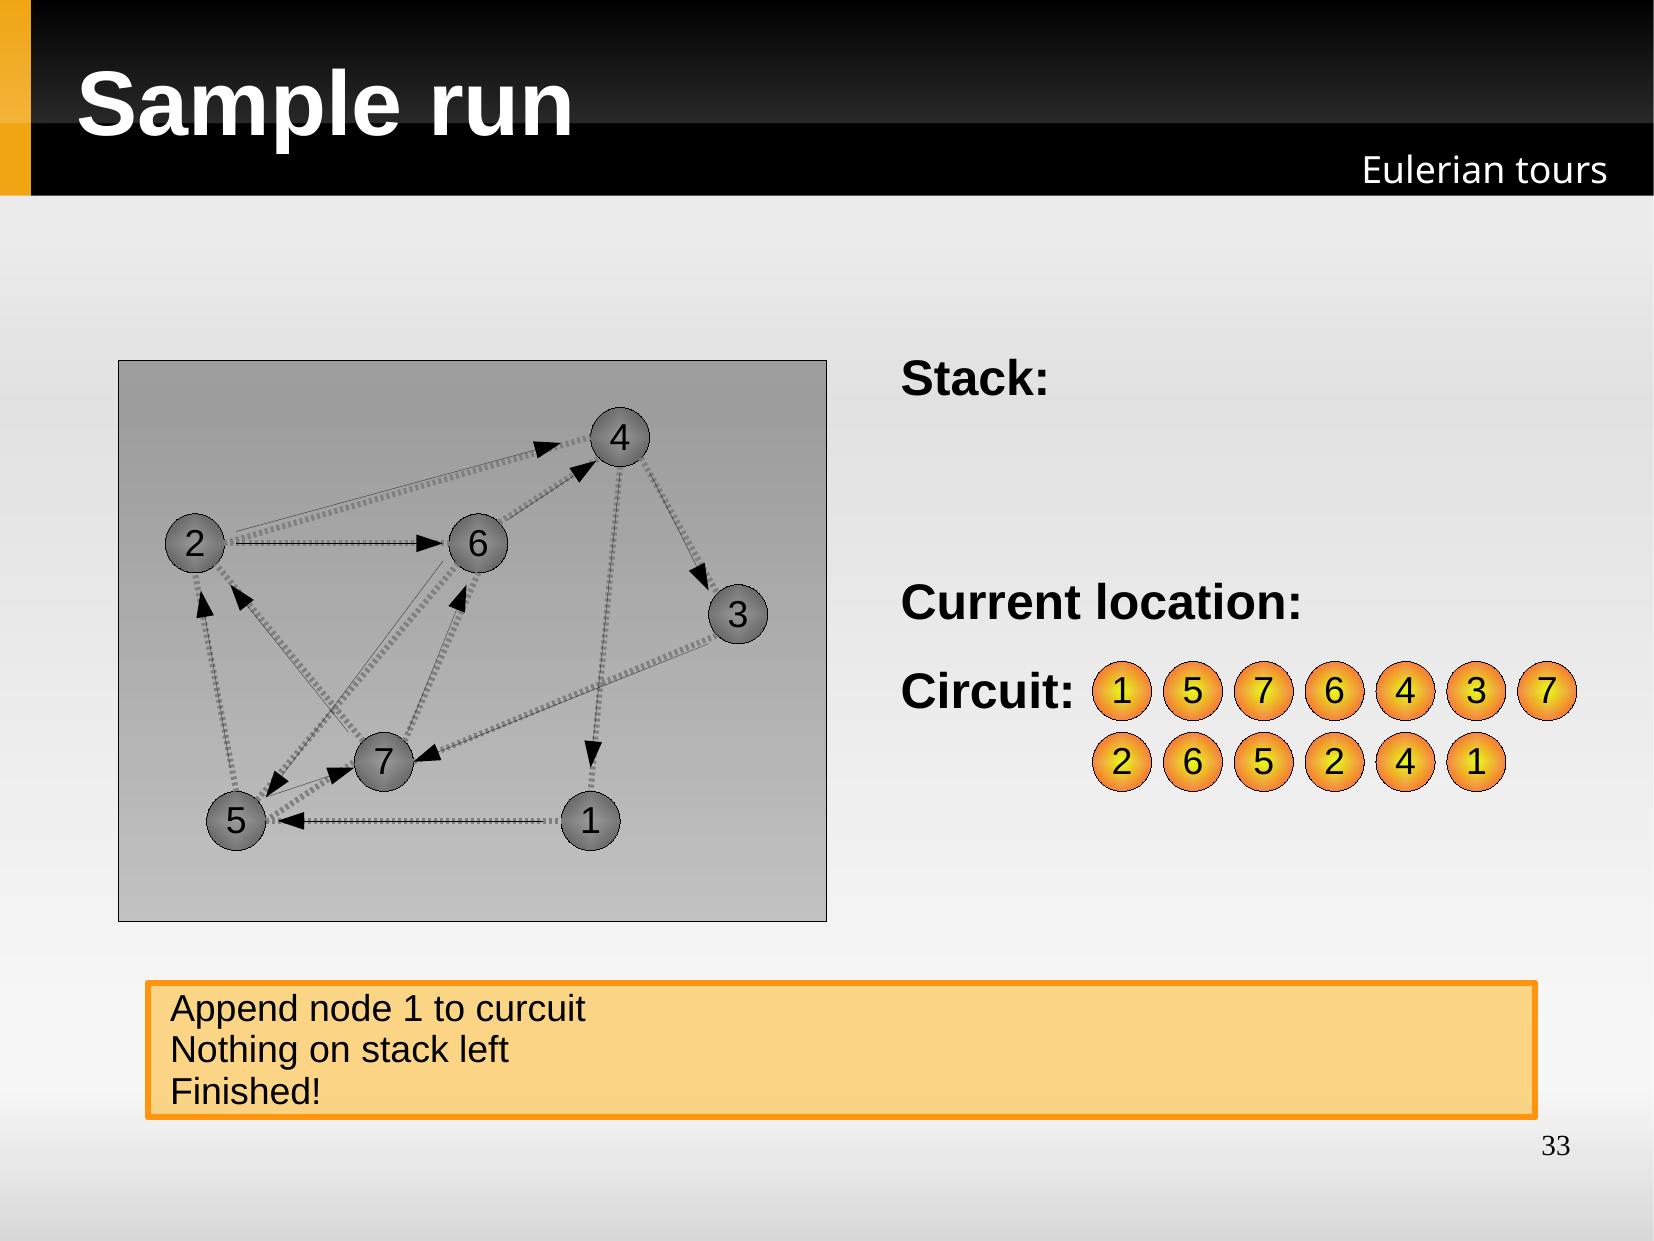

# Sample run
Stack:
4
2
6
Current location:
3
Circuit:
1
5
7
6
4
3
7
7
2
6
5
2
4
1
5
1
 Append node 1 to curcuit
 Nothing on stack left
 Finished!
33